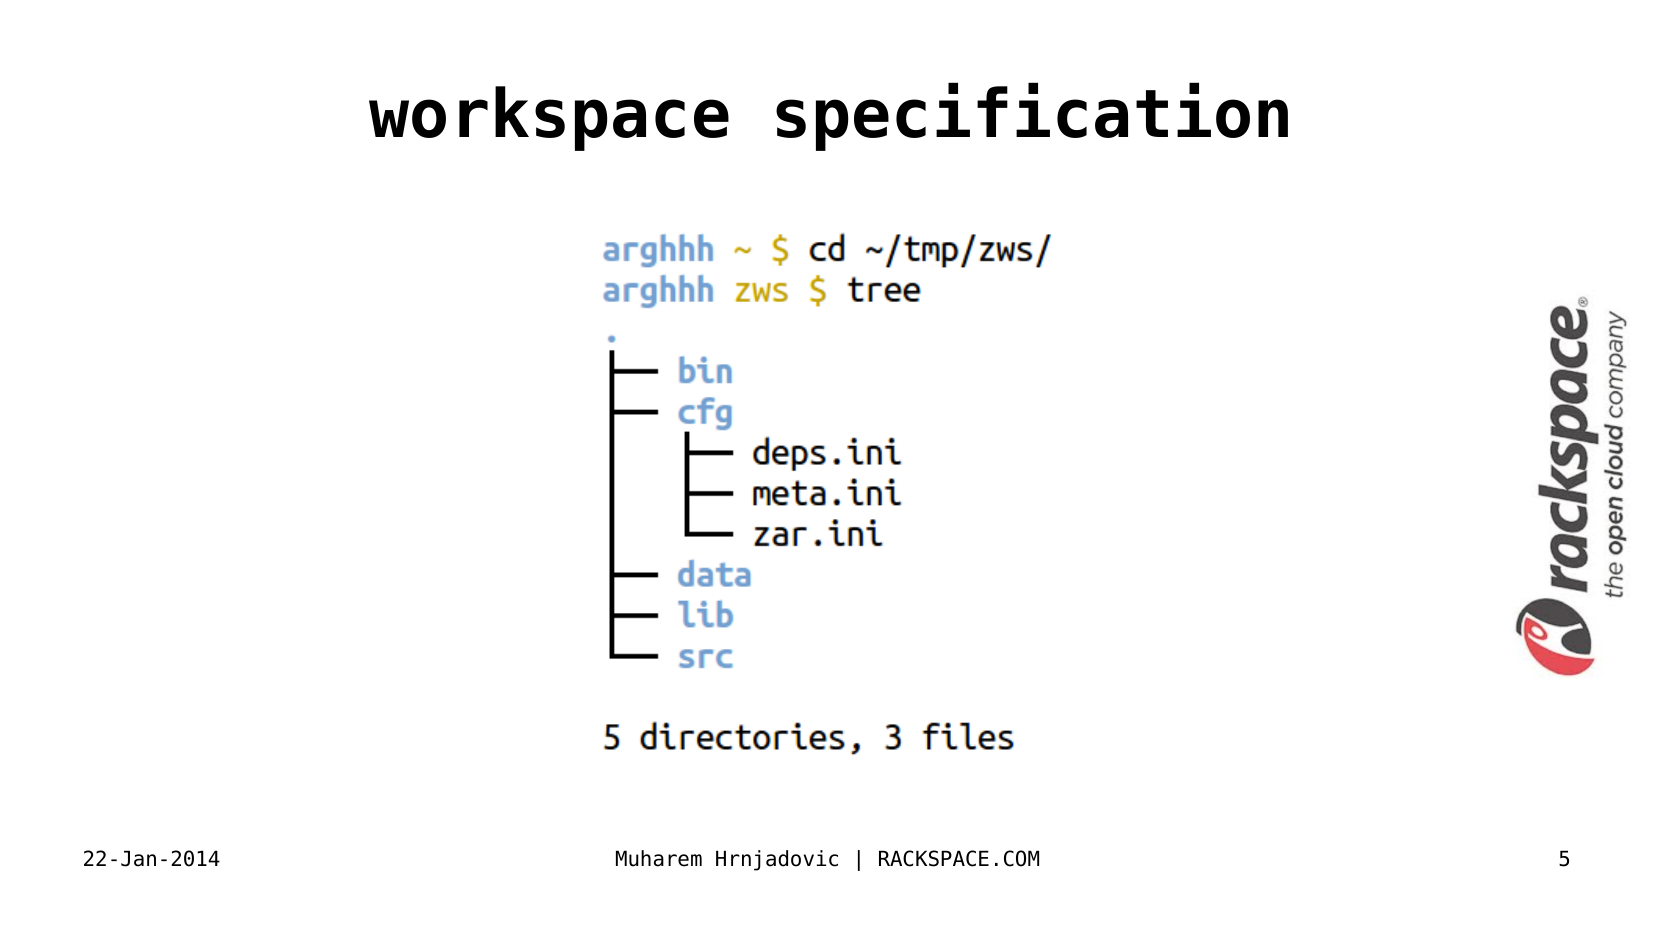

# workspace specification
22-Jan-2014
Muharem Hrnjadovic | RACKSPACE.COM
5